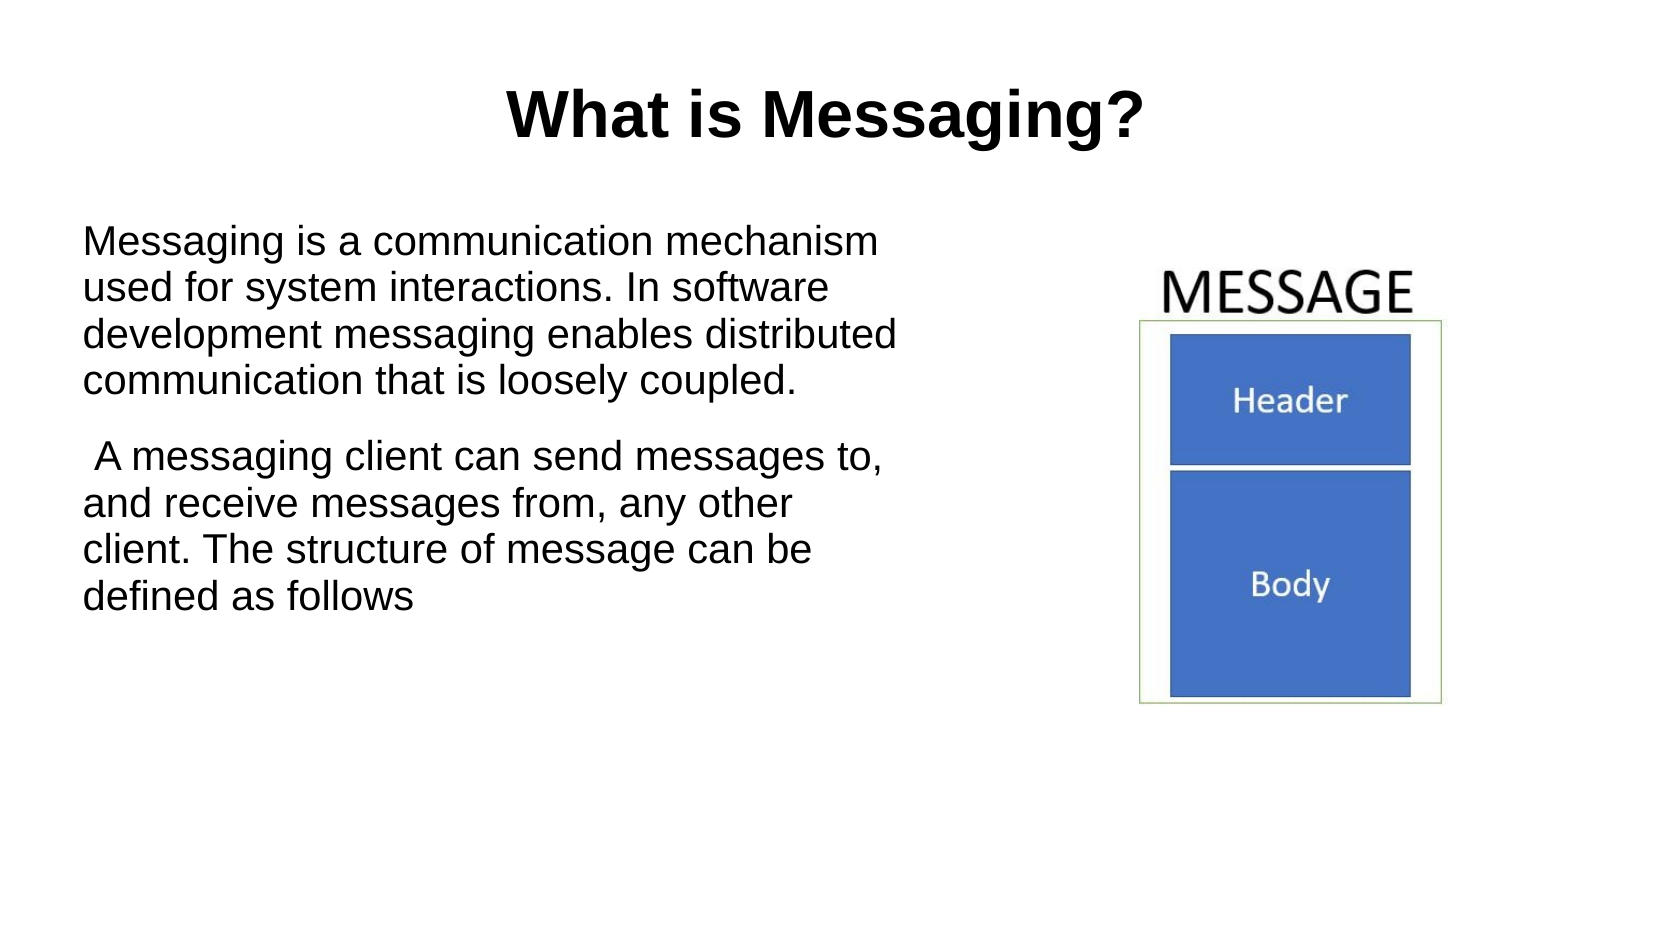

# What is Messaging?
Messaging is a communication mechanism used for system interactions. In software development messaging enables distributed communication that is loosely coupled.
 A messaging client can send messages to, and receive messages from, any other client. The structure of message can be defined as follows